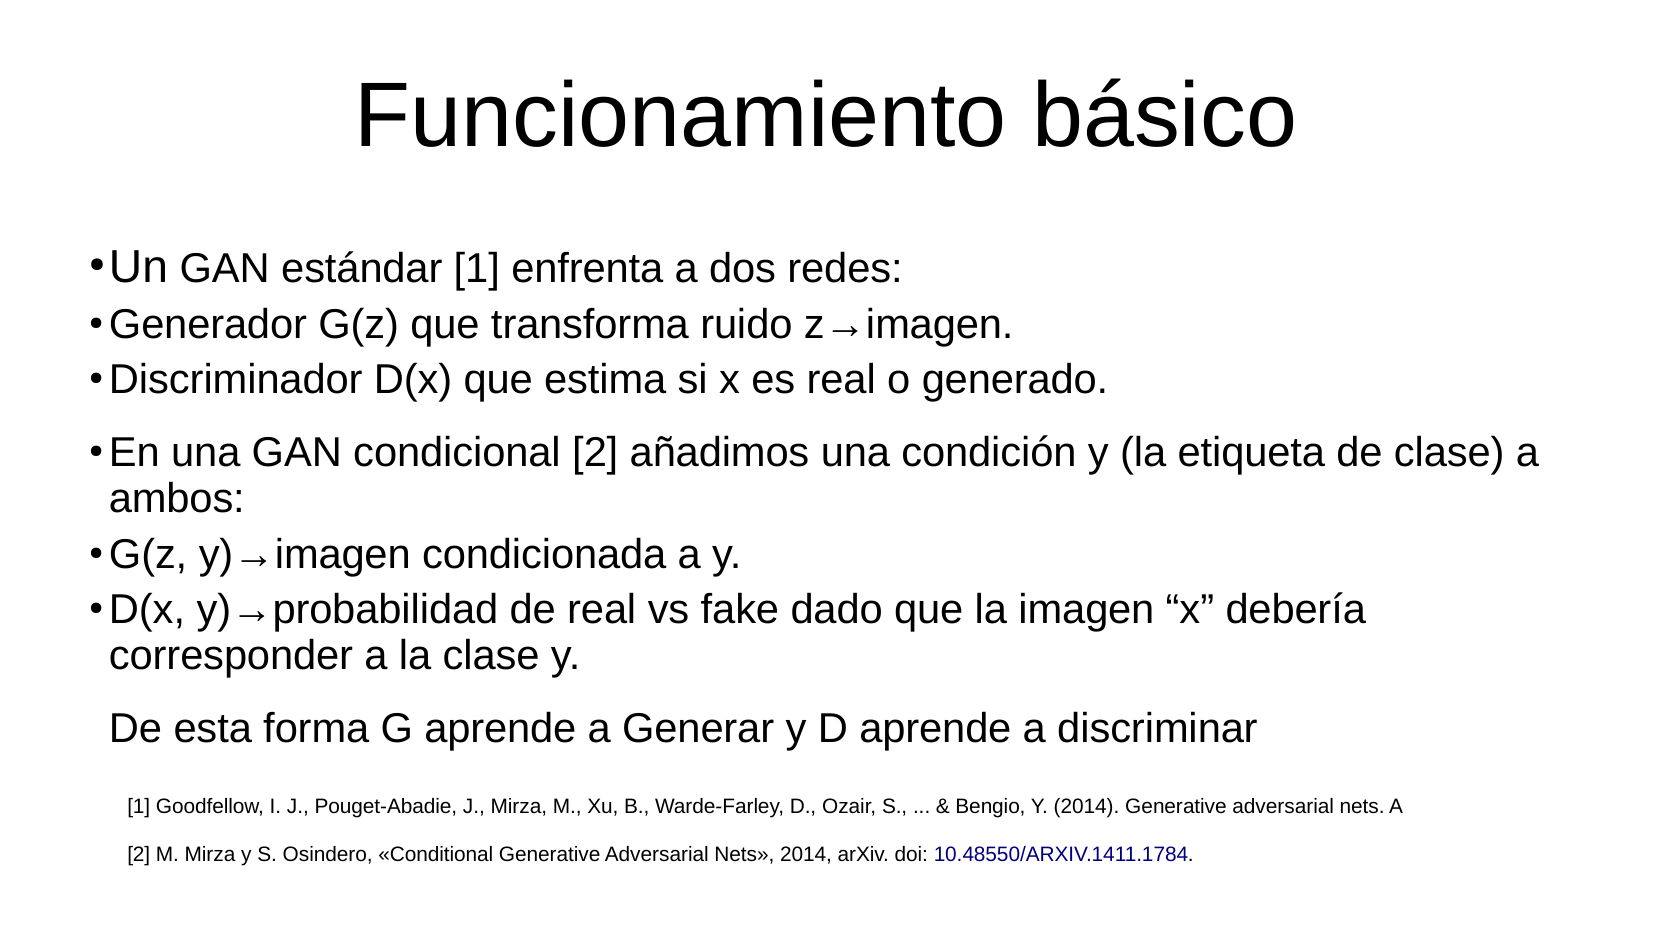

# Funcionamiento básico
Un GAN estándar [1] enfrenta a dos redes:
Generador G(z) que transforma ruido z→imagen.
Discriminador D(x) que estima si x es real o generado.
En una GAN condicional [2] añadimos una condición y (la etiqueta de clase) a ambos:
G(z, y)→imagen condicionada a y.
D(x, y)→probabilidad de real vs fake dado que la imagen “x” debería corresponder a la clase y.
De esta forma G aprende a Generar y D aprende a discriminar
[1] Goodfellow, I. J., Pouget-Abadie, J., Mirza, M., Xu, B., Warde-Farley, D., Ozair, S., ... & Bengio, Y. (2014). Generative adversarial nets. A
[2] M. Mirza y S. Osindero, «Conditional Generative Adversarial Nets», 2014, arXiv. doi: 10.48550/ARXIV.1411.1784.